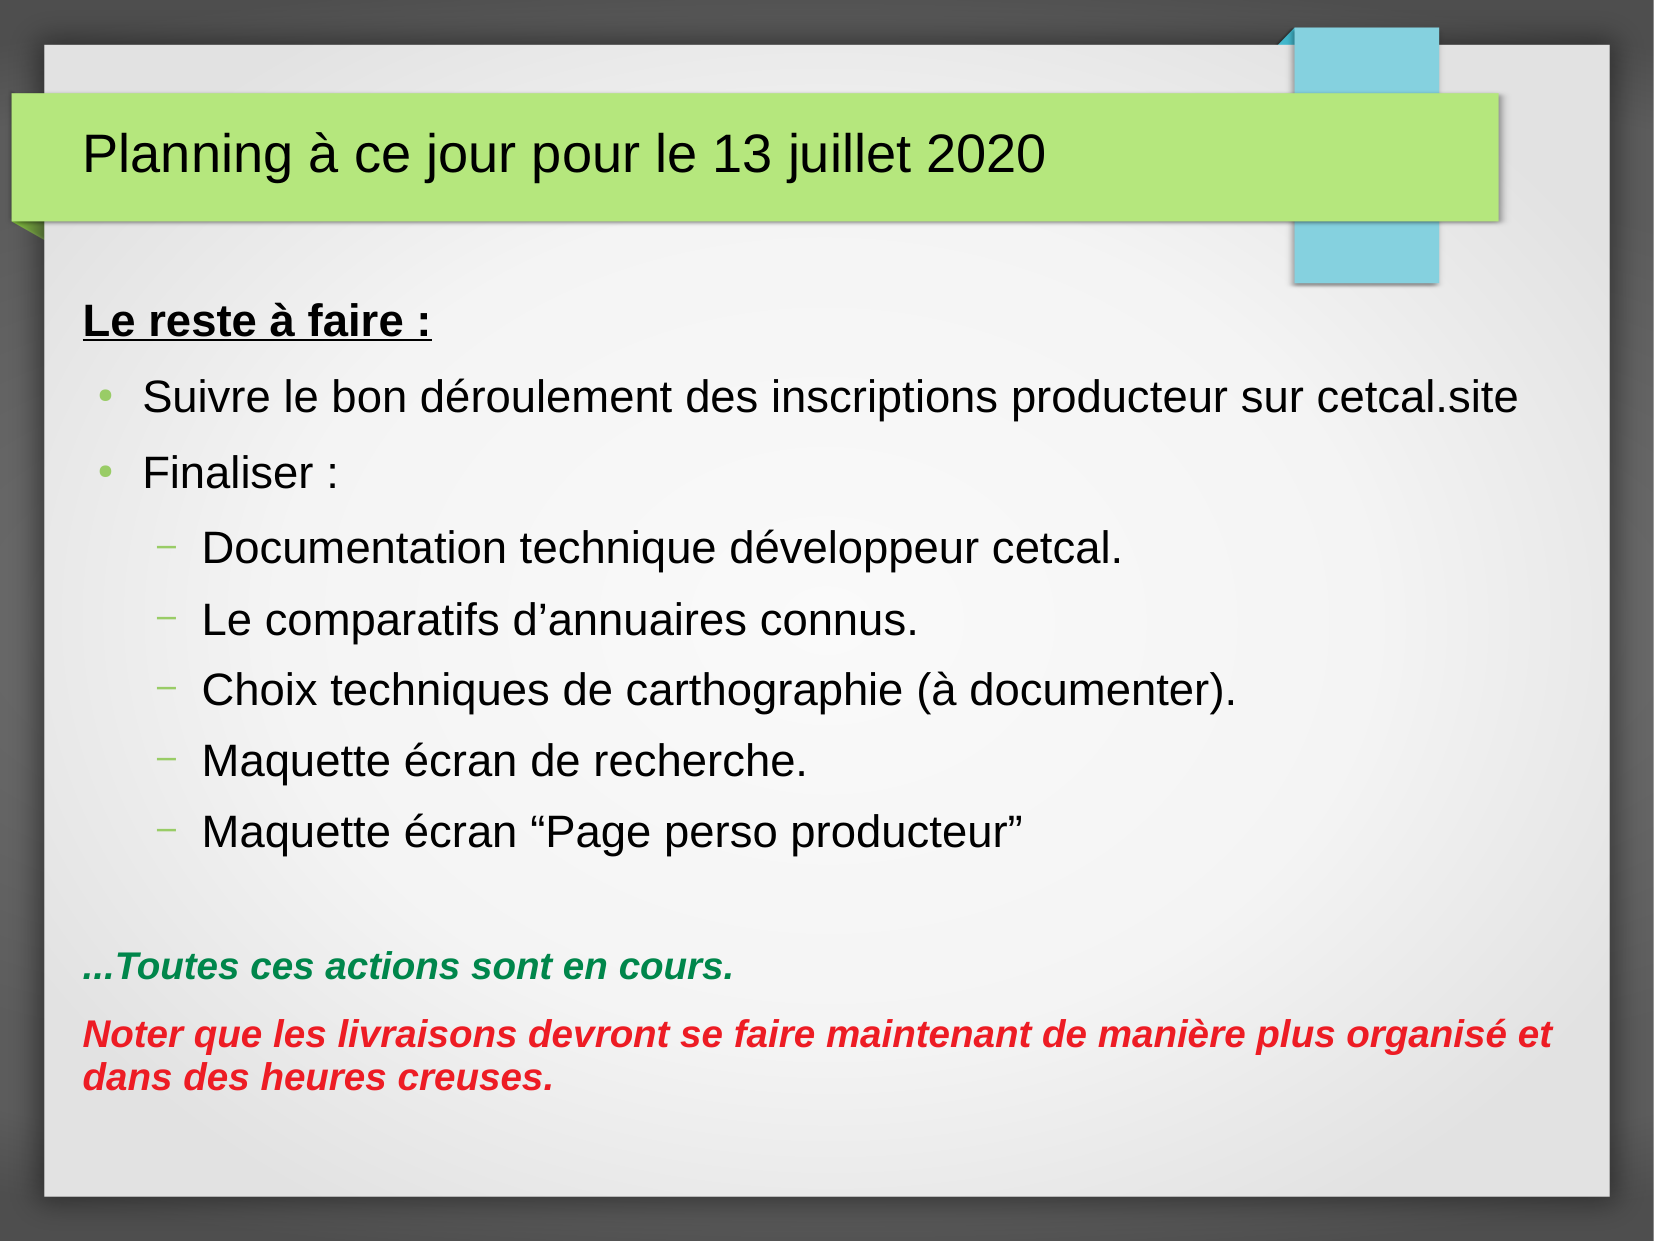

# Planning à ce jour pour le 13 juillet 2020
Le reste à faire :
Suivre le bon déroulement des inscriptions producteur sur cetcal.site
Finaliser :
Documentation technique développeur cetcal.
Le comparatifs d’annuaires connus.
Choix techniques de carthographie (à documenter).
Maquette écran de recherche.
Maquette écran “Page perso producteur”
...Toutes ces actions sont en cours.
Noter que les livraisons devront se faire maintenant de manière plus organisé et dans des heures creuses.